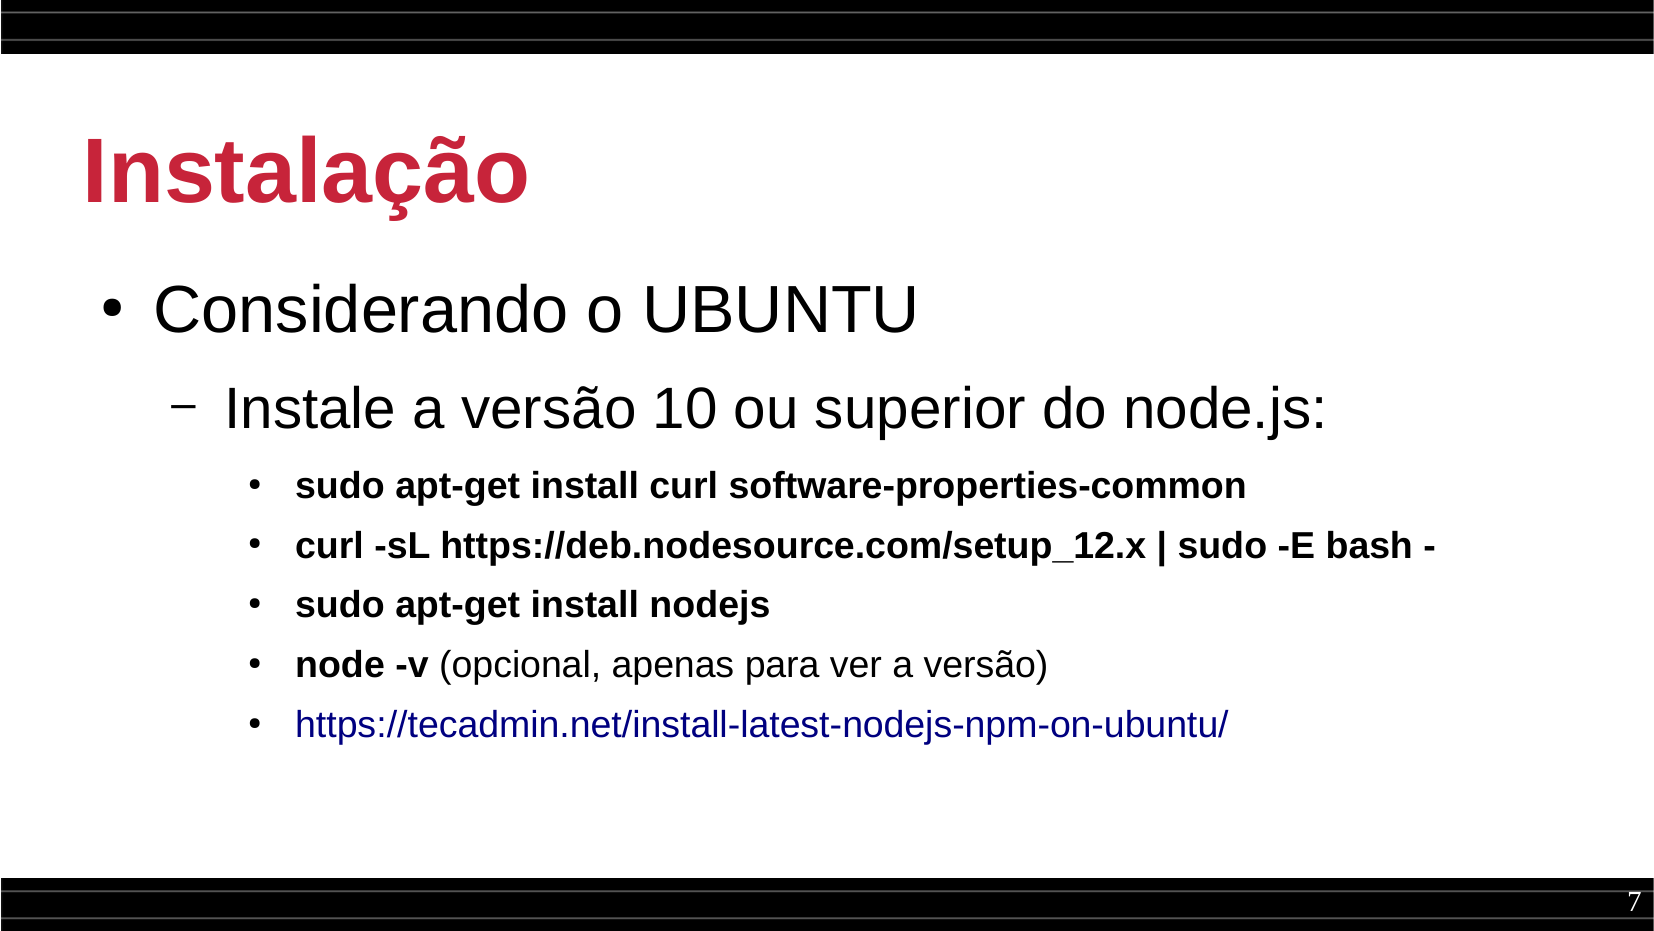

# Instalação
Considerando o UBUNTU
Instale a versão 10 ou superior do node.js:
sudo apt-get install curl software-properties-common
curl -sL https://deb.nodesource.com/setup_12.x | sudo -E bash -
sudo apt-get install nodejs
node -v (opcional, apenas para ver a versão)
https://tecadmin.net/install-latest-nodejs-npm-on-ubuntu/